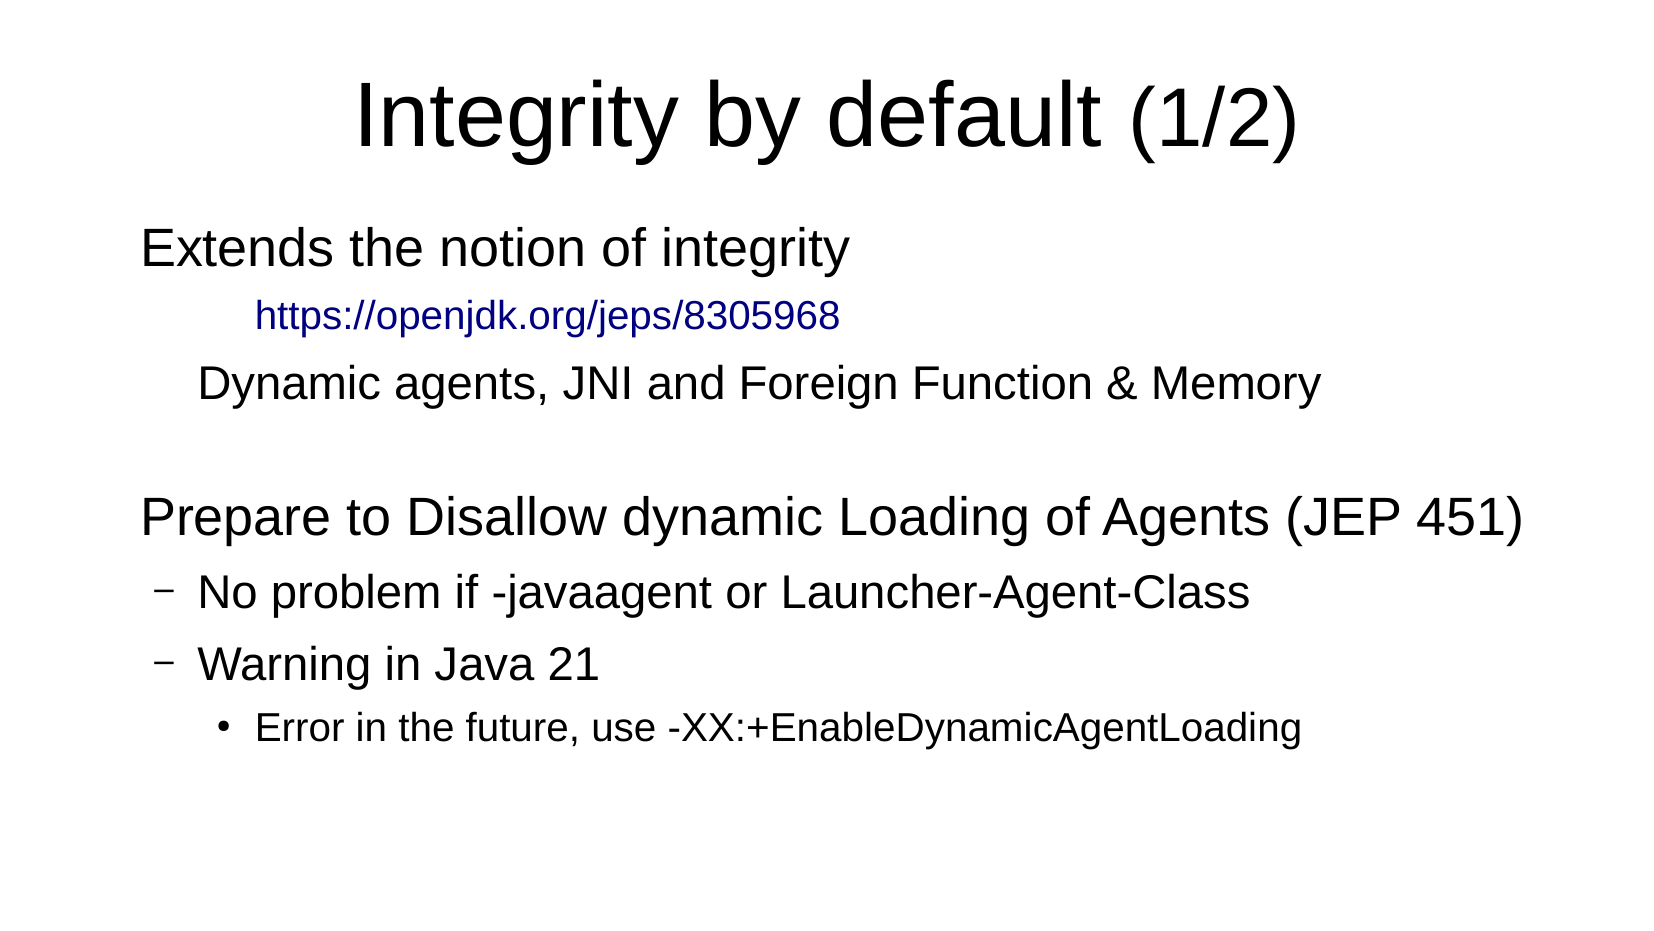

# Integrity by default (1/2)
Extends the notion of integrity
https://openjdk.org/jeps/8305968
Dynamic agents, JNI and Foreign Function & Memory
Prepare to Disallow dynamic Loading of Agents (JEP 451)
No problem if -javaagent or Launcher-Agent-Class
Warning in Java 21
Error in the future, use -XX:+EnableDynamicAgentLoading